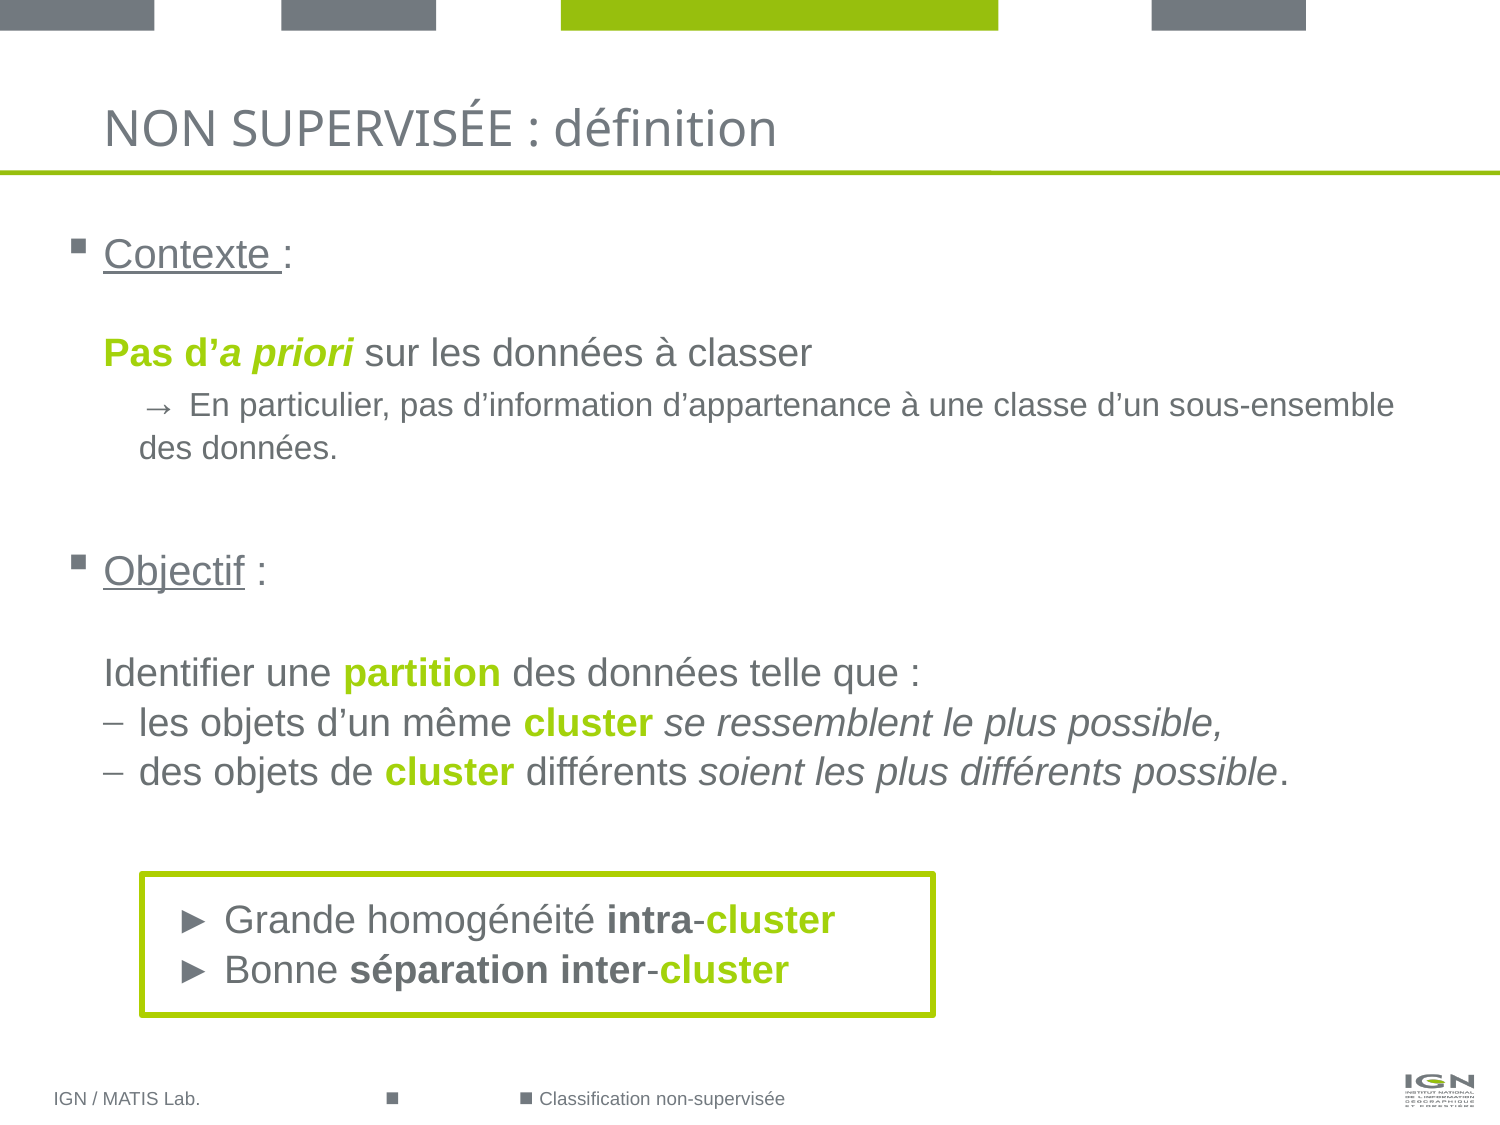

NON SUPERVISÉE : définition
Contexte :
Pas d’a priori sur les données à classer
→ En particulier, pas d’information d’appartenance à une classe d’un sous-ensemble des données.
Objectif :
Identifier une partition des données telle que :
les objets d’un même cluster se ressemblent le plus possible,
des objets de cluster différents soient les plus différents possible.
► Grande homogénéité intra-cluster
► Bonne séparation inter-cluster
IGN / MATIS Lab.
Classification non-supervisée